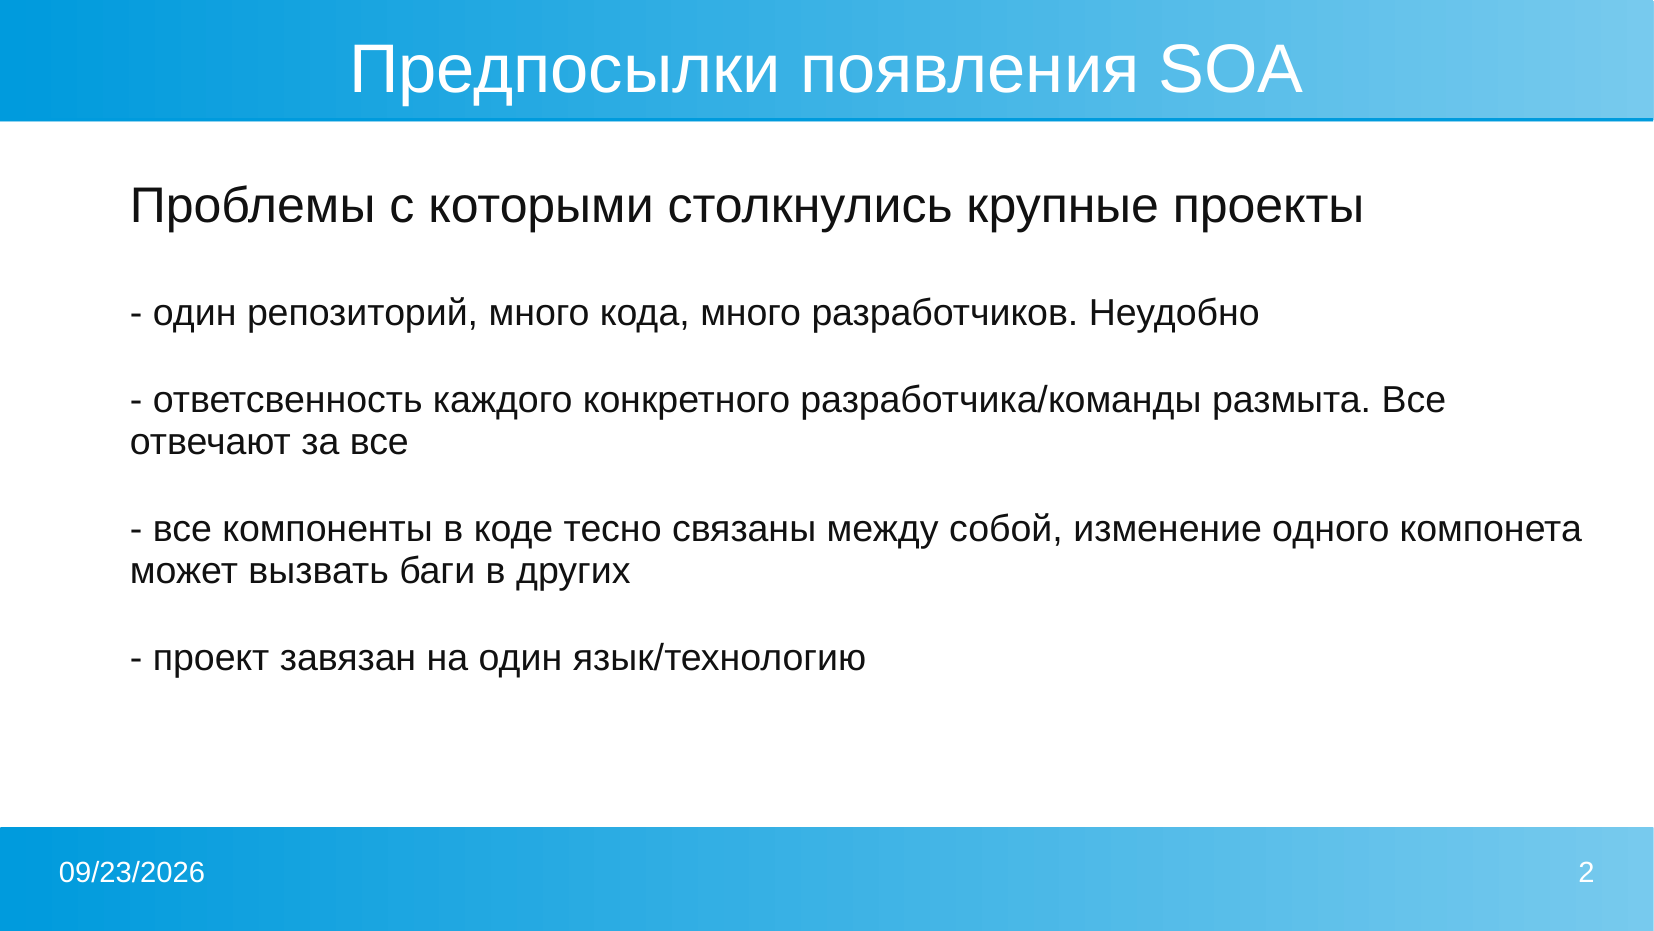

# Предпосылки появления SOA
Проблемы с которыми столкнулись крупные проекты
- один репозиторий, много кода, много разработчиков. Неудобно
- ответсвенность каждого конкретного разработчика/команды размыта. Все отвечают за все
- все компоненты в коде тесно связаны между собой, изменение одного компонета может вызвать баги в других
- проект завязан на один язык/технологию
2